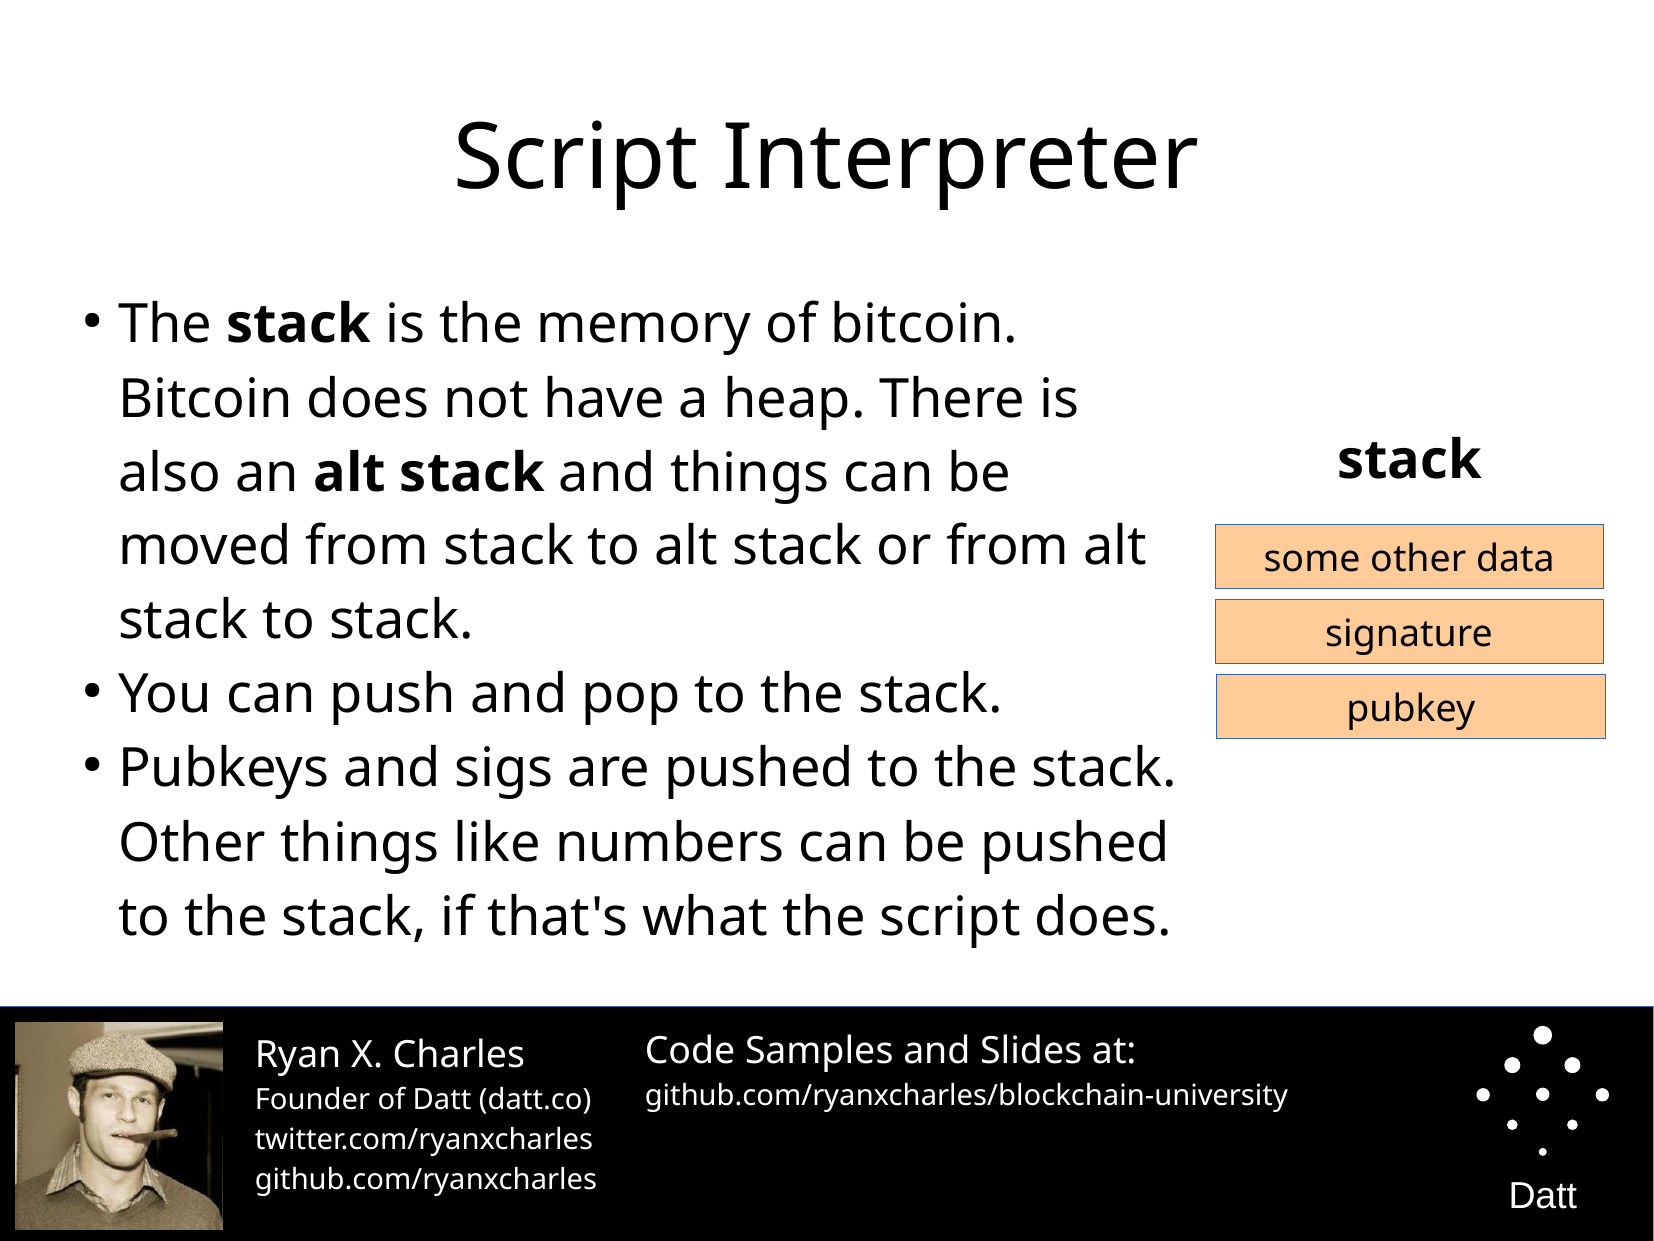

Script Interpreter
# The stack is the memory of bitcoin. Bitcoin does not have a heap. There is also an alt stack and things can be moved from stack to alt stack or from alt stack to stack.
You can push and pop to the stack.
Pubkeys and sigs are pushed to the stack. Other things like numbers can be pushed to the stack, if that's what the script does.
stack
some other data
signature
pubkey
Code Samples and Slides at:
github.com/ryanxcharles/blockchain-university
Ryan X. Charles
Founder of Datt (datt.co)
twitter.com/ryanxcharles
github.com/ryanxcharles
Datt